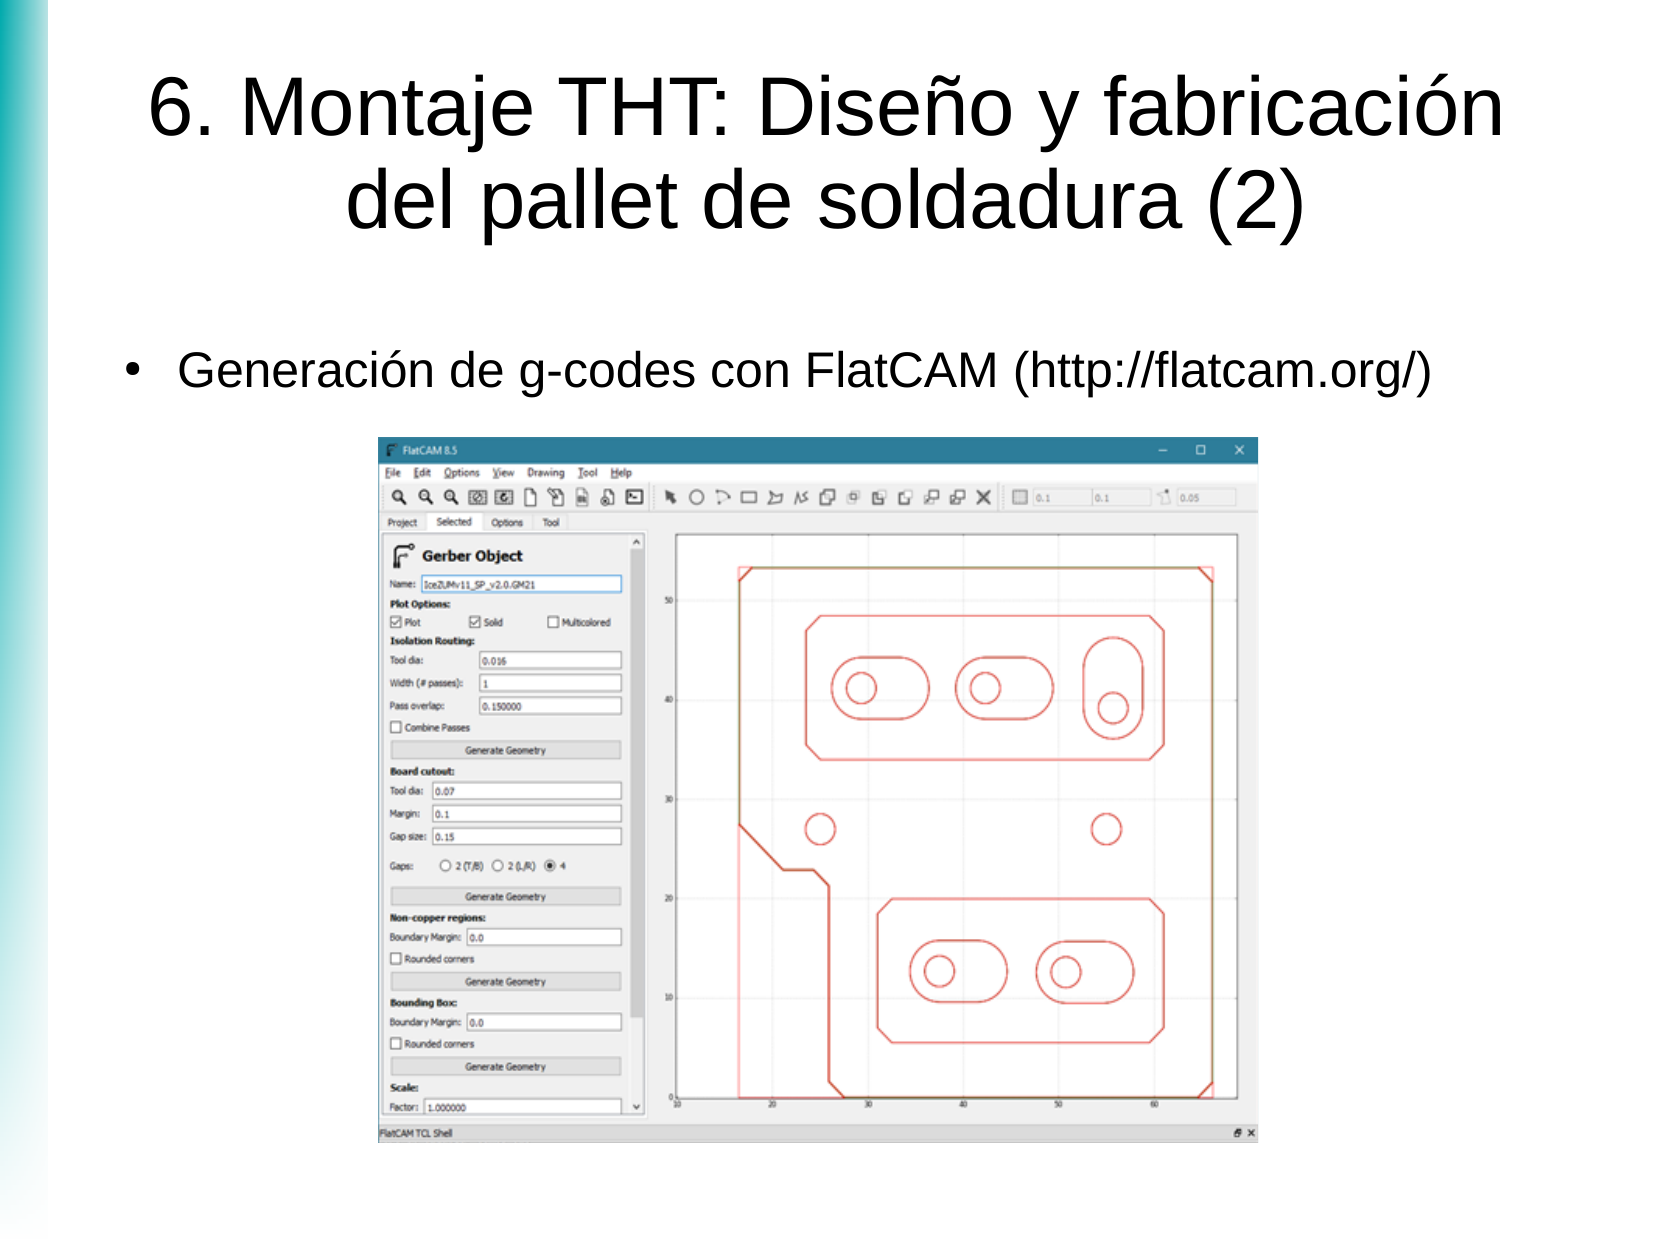

# 6. Montaje THT: Diseño y fabricación del pallet de soldadura (2)
Generación de g-codes con FlatCAM (http://flatcam.org/)